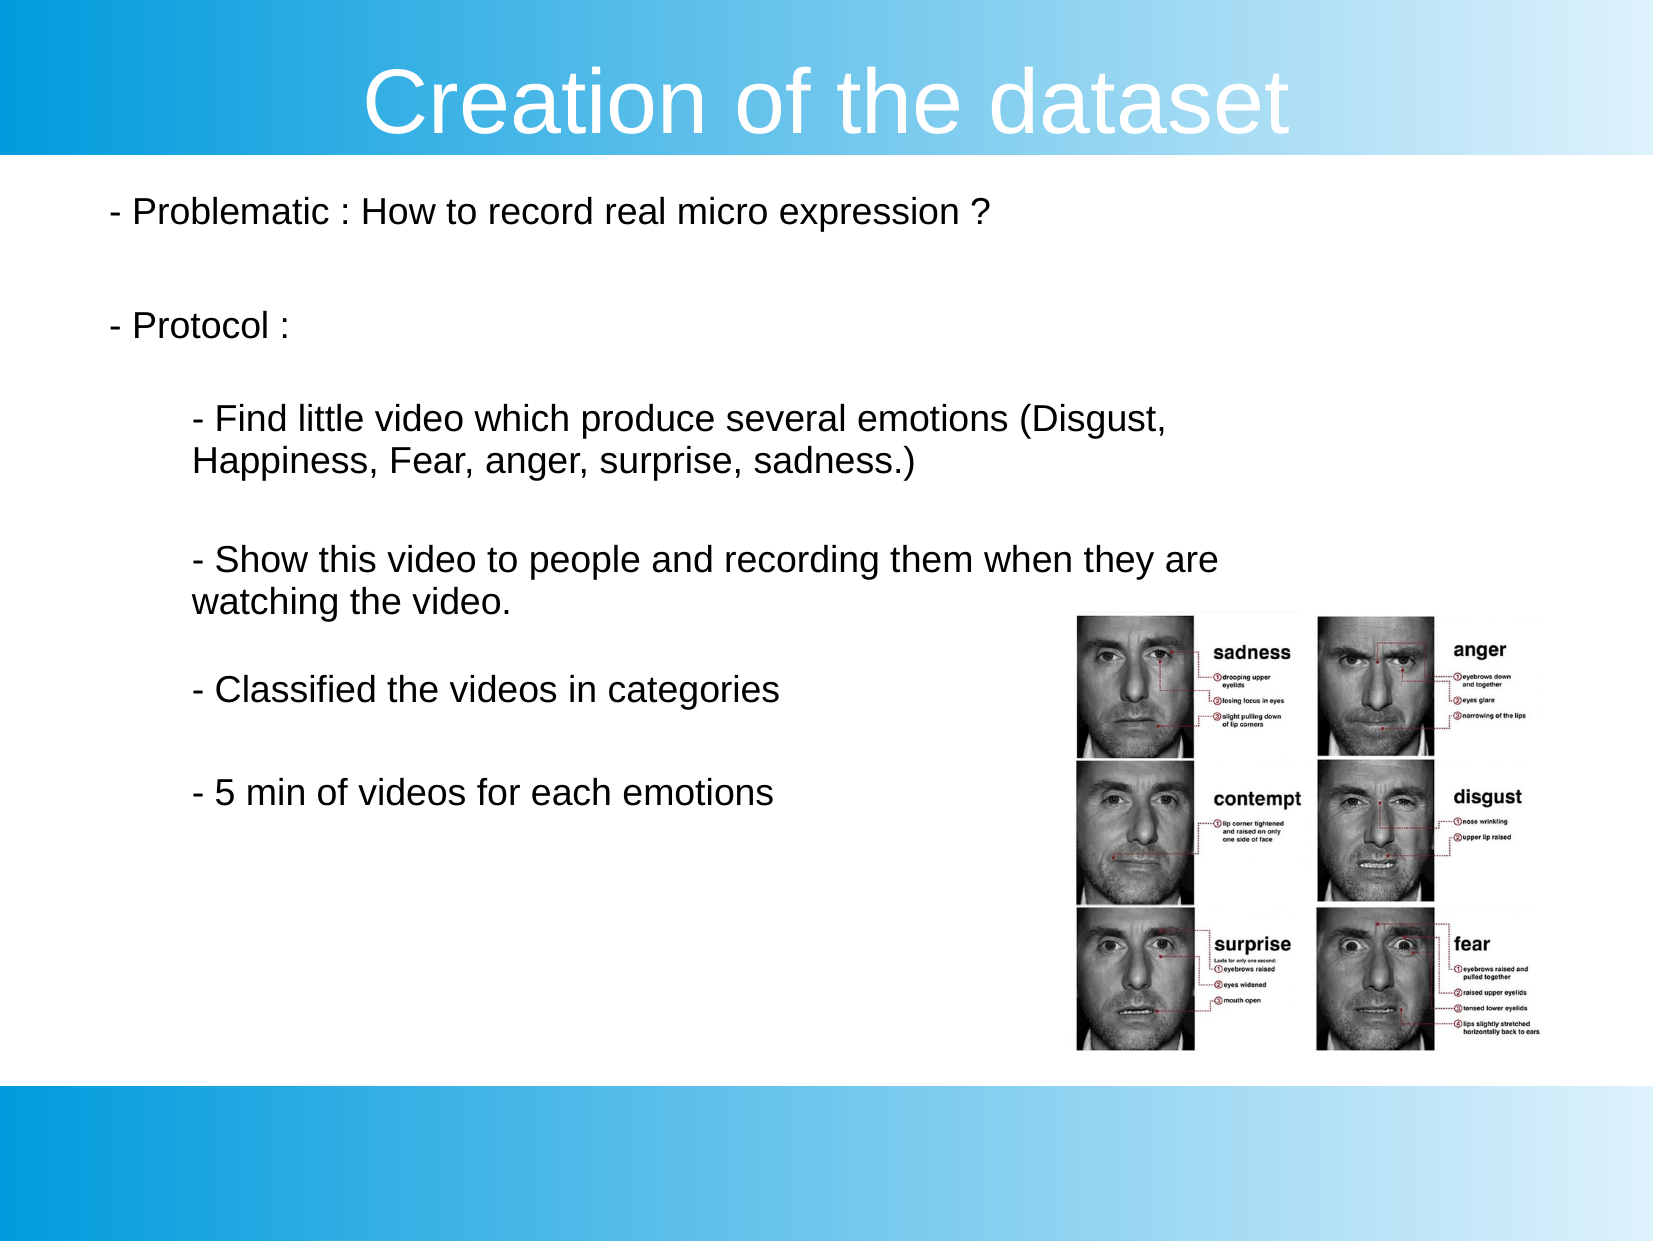

# Creation of the dataset
- Problematic : How to record real micro expression ?
- Protocol :
- Find little video which produce several emotions (Disgust, Happiness, Fear, anger, surprise, sadness.)
- Show this video to people and recording them when they are watching the video.
- Classified the videos in categories
- 5 min of videos for each emotions